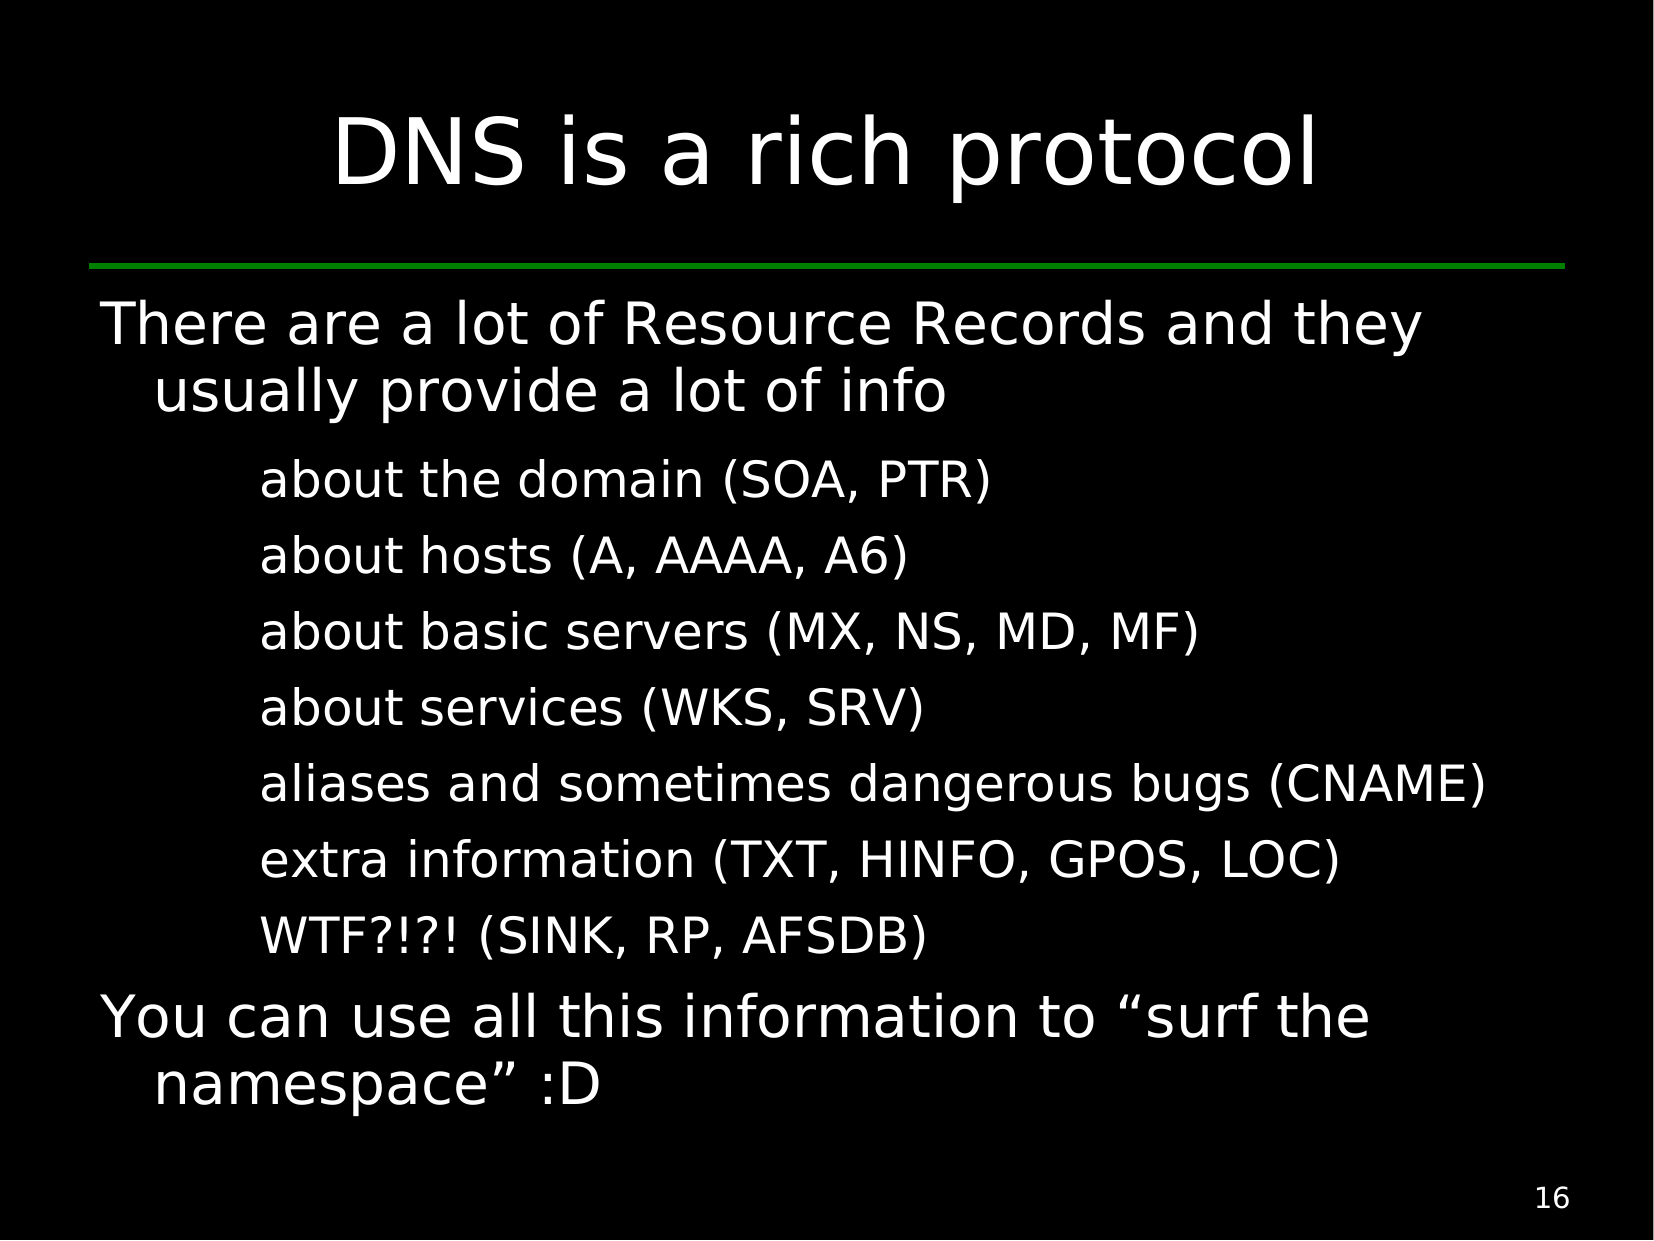

# DNS is a rich protocol
There are a lot of Resource Records and they usually provide a lot of info
about the domain (SOA, PTR)
about hosts (A, AAAA, A6)
about basic servers (MX, NS, MD, MF)
about services (WKS, SRV)
aliases and sometimes dangerous bugs (CNAME)
extra information (TXT, HINFO, GPOS, LOC)
WTF?!?! (SINK, RP, AFSDB)
You can use all this information to “surf the namespace” :D
16